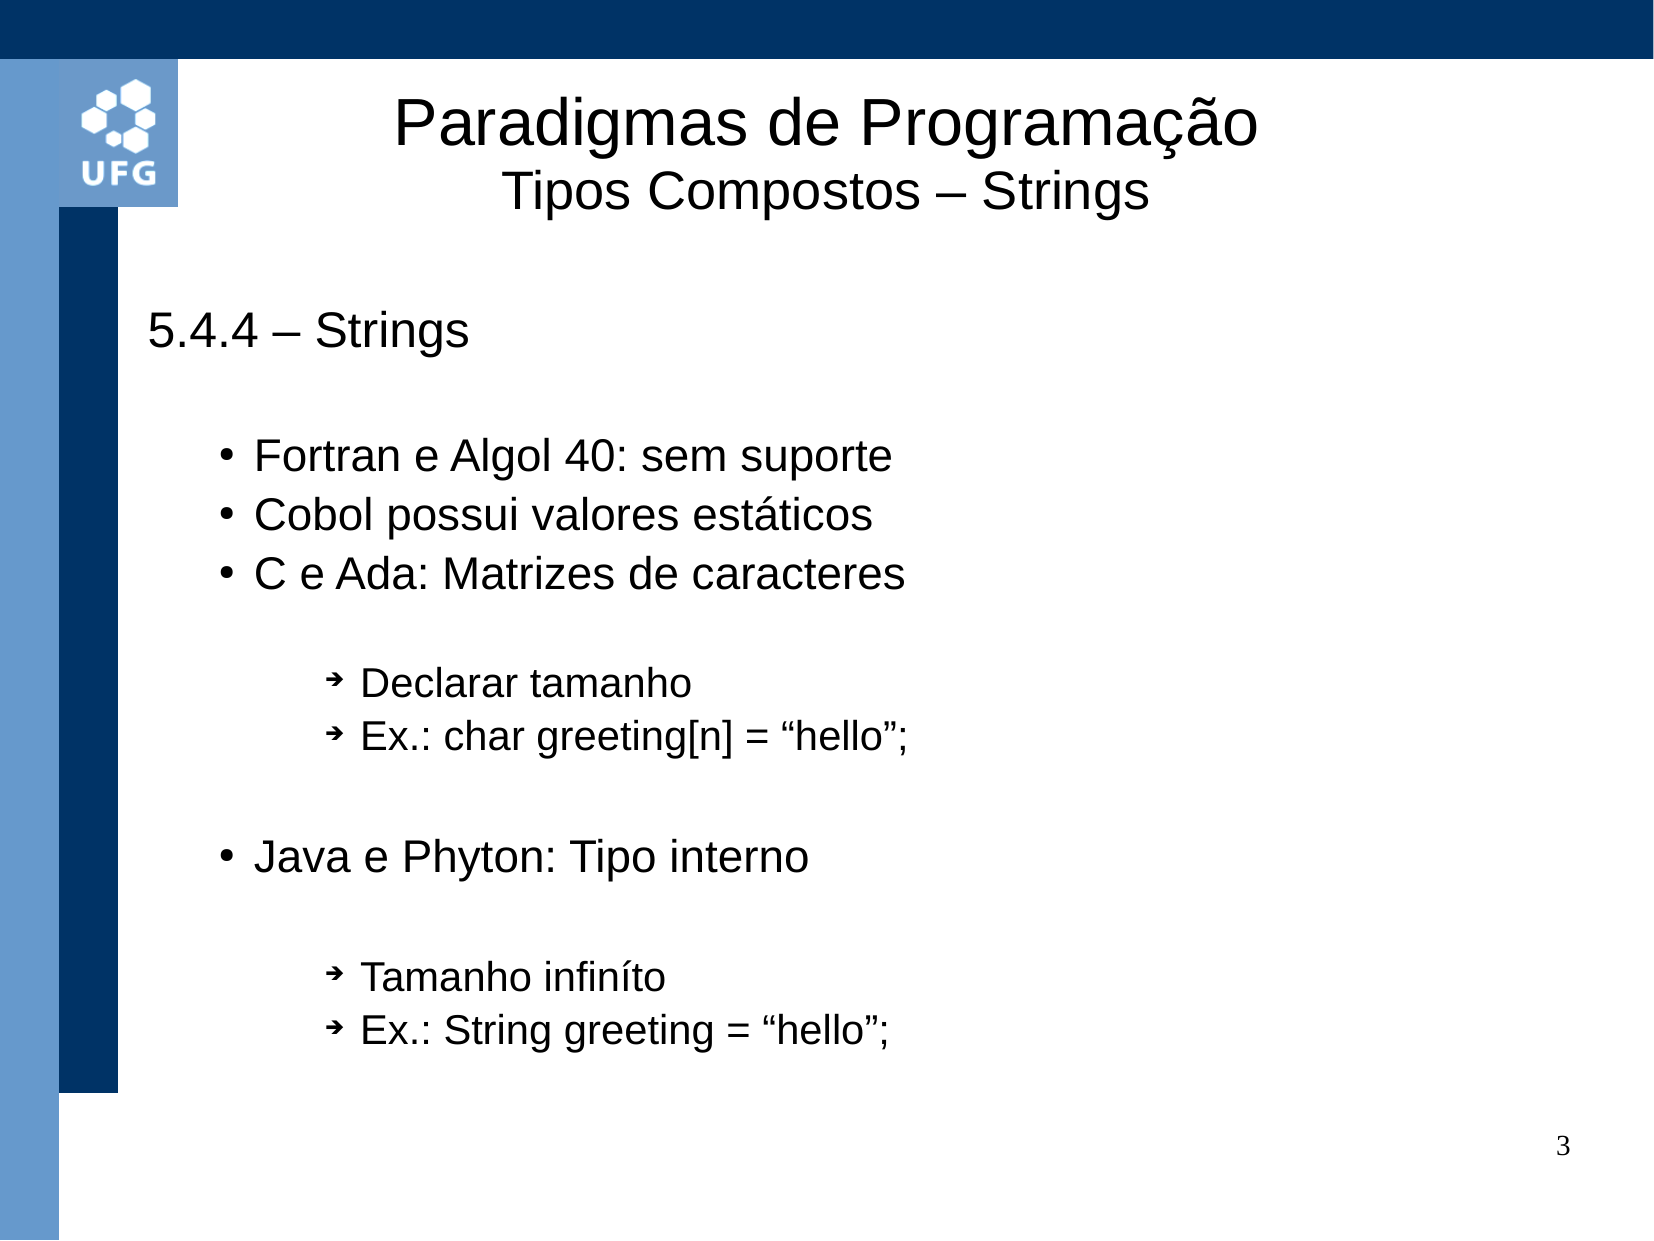

# Paradigmas de Programação Tipos Compostos – Strings
5.4.4 – Strings
Fortran e Algol 40: sem suporte
Cobol possui valores estáticos
C e Ada: Matrizes de caracteres
Declarar tamanho
Ex.: char greeting[n] = “hello”;
Java e Phyton: Tipo interno
Tamanho infiníto
Ex.: String greeting = “hello”;
3